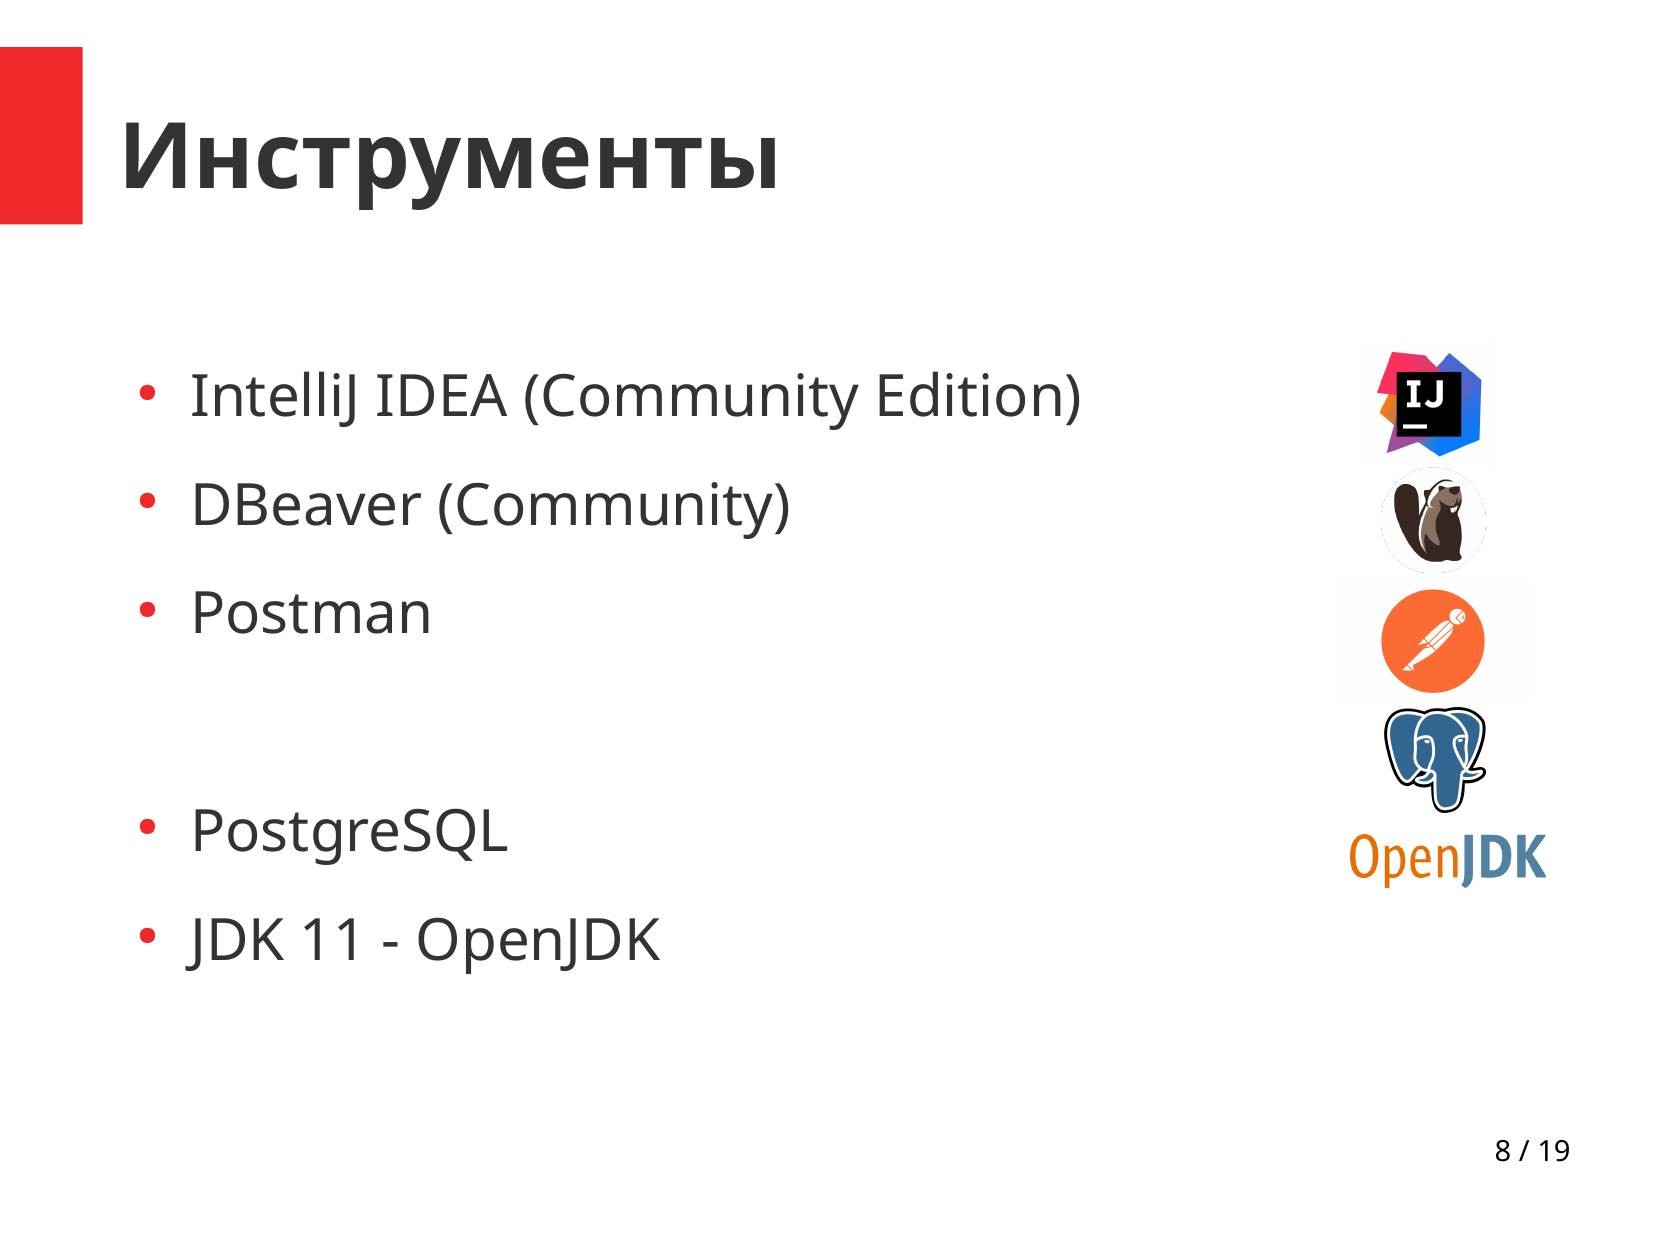

# Инструменты
IntelliJ IDEA (Community Edition)
DBeaver (Community)
Postman
PostgreSQL
JDK 11 - OpenJDK
8